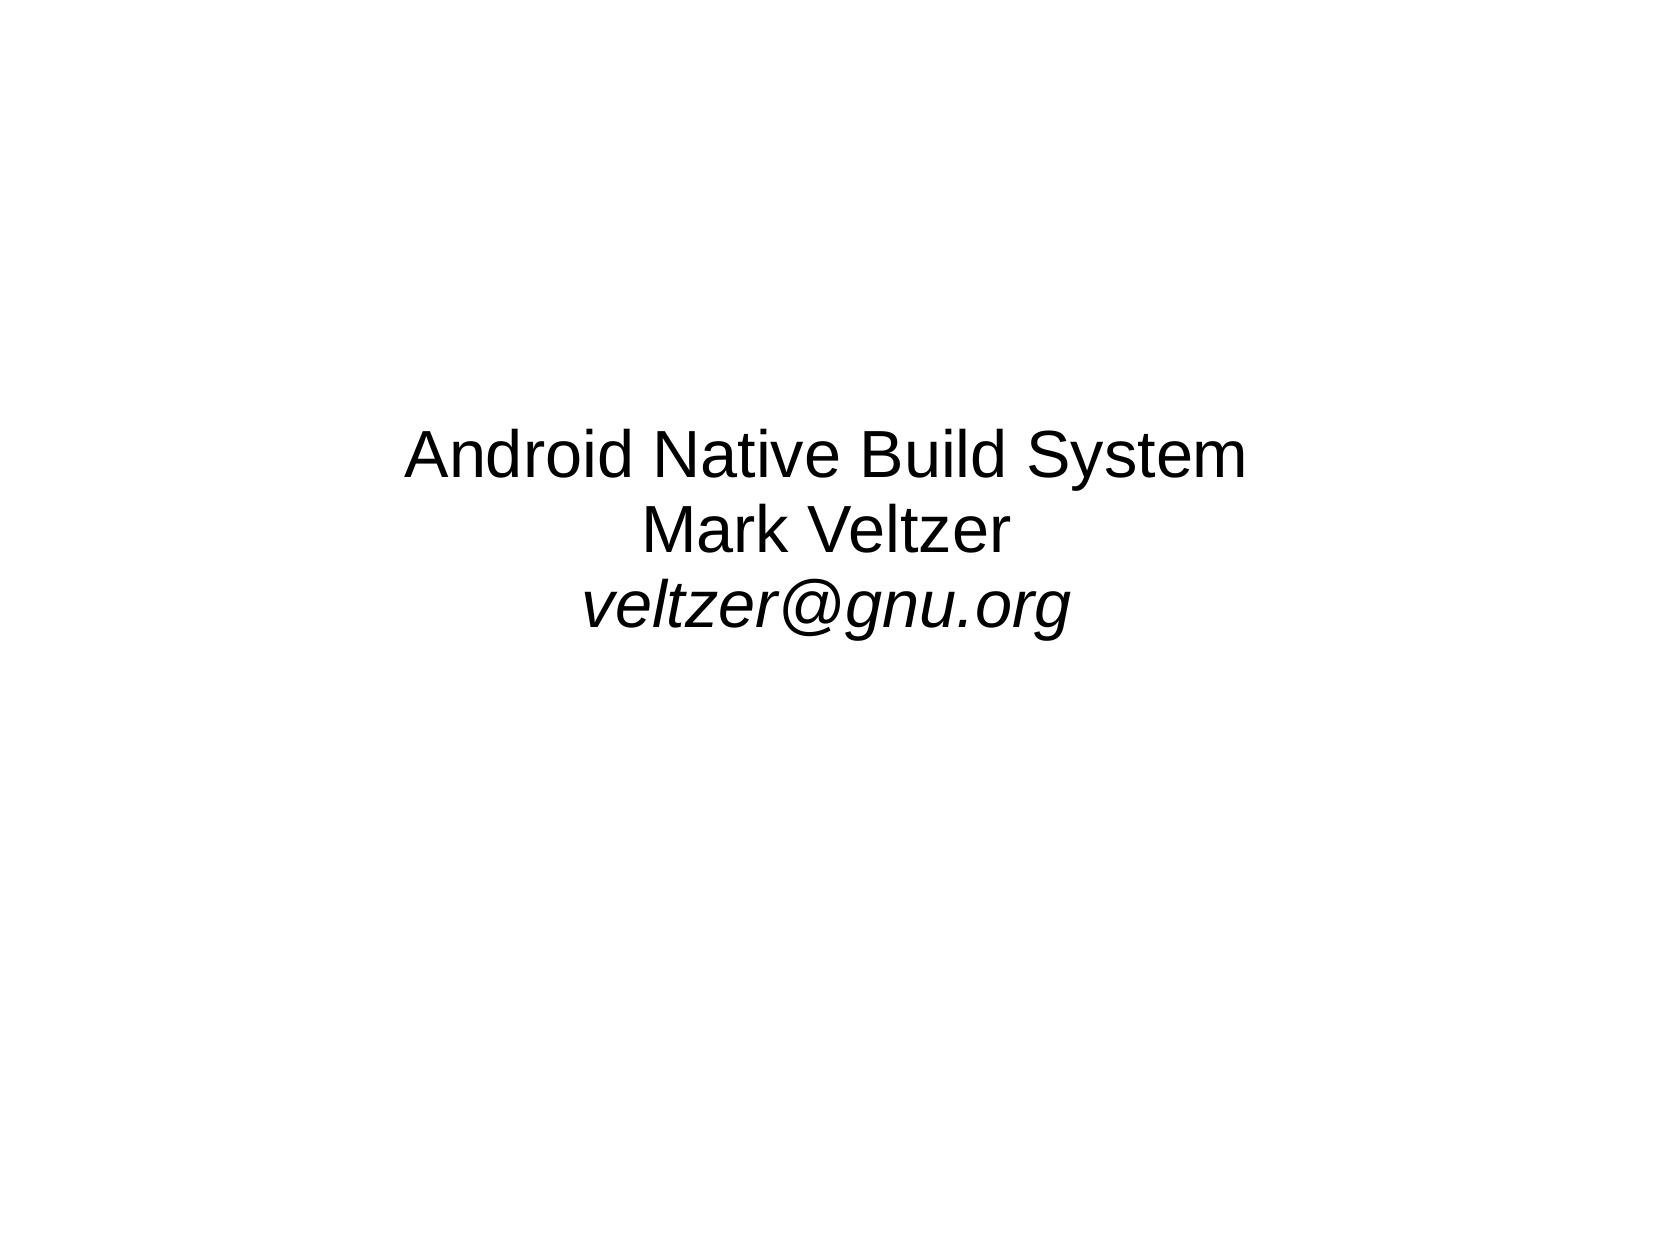

# Android Native Build System
Mark Veltzer
veltzer@gnu.org